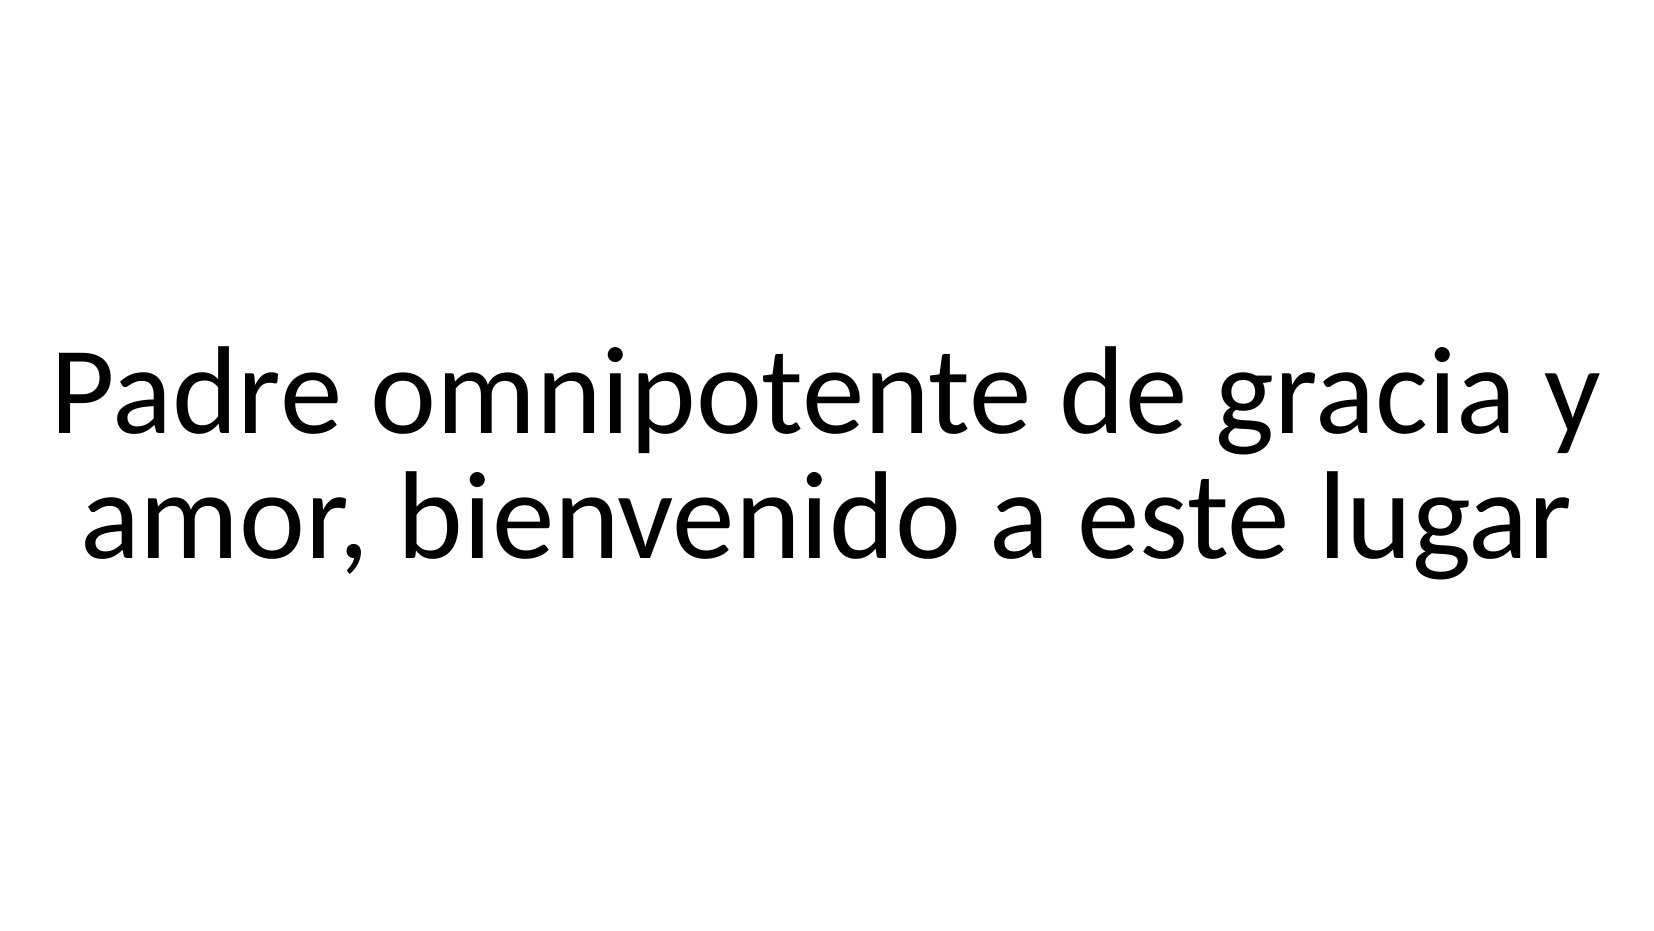

# Padre omnipotente de gracia y amor, bienvenido a este lugar